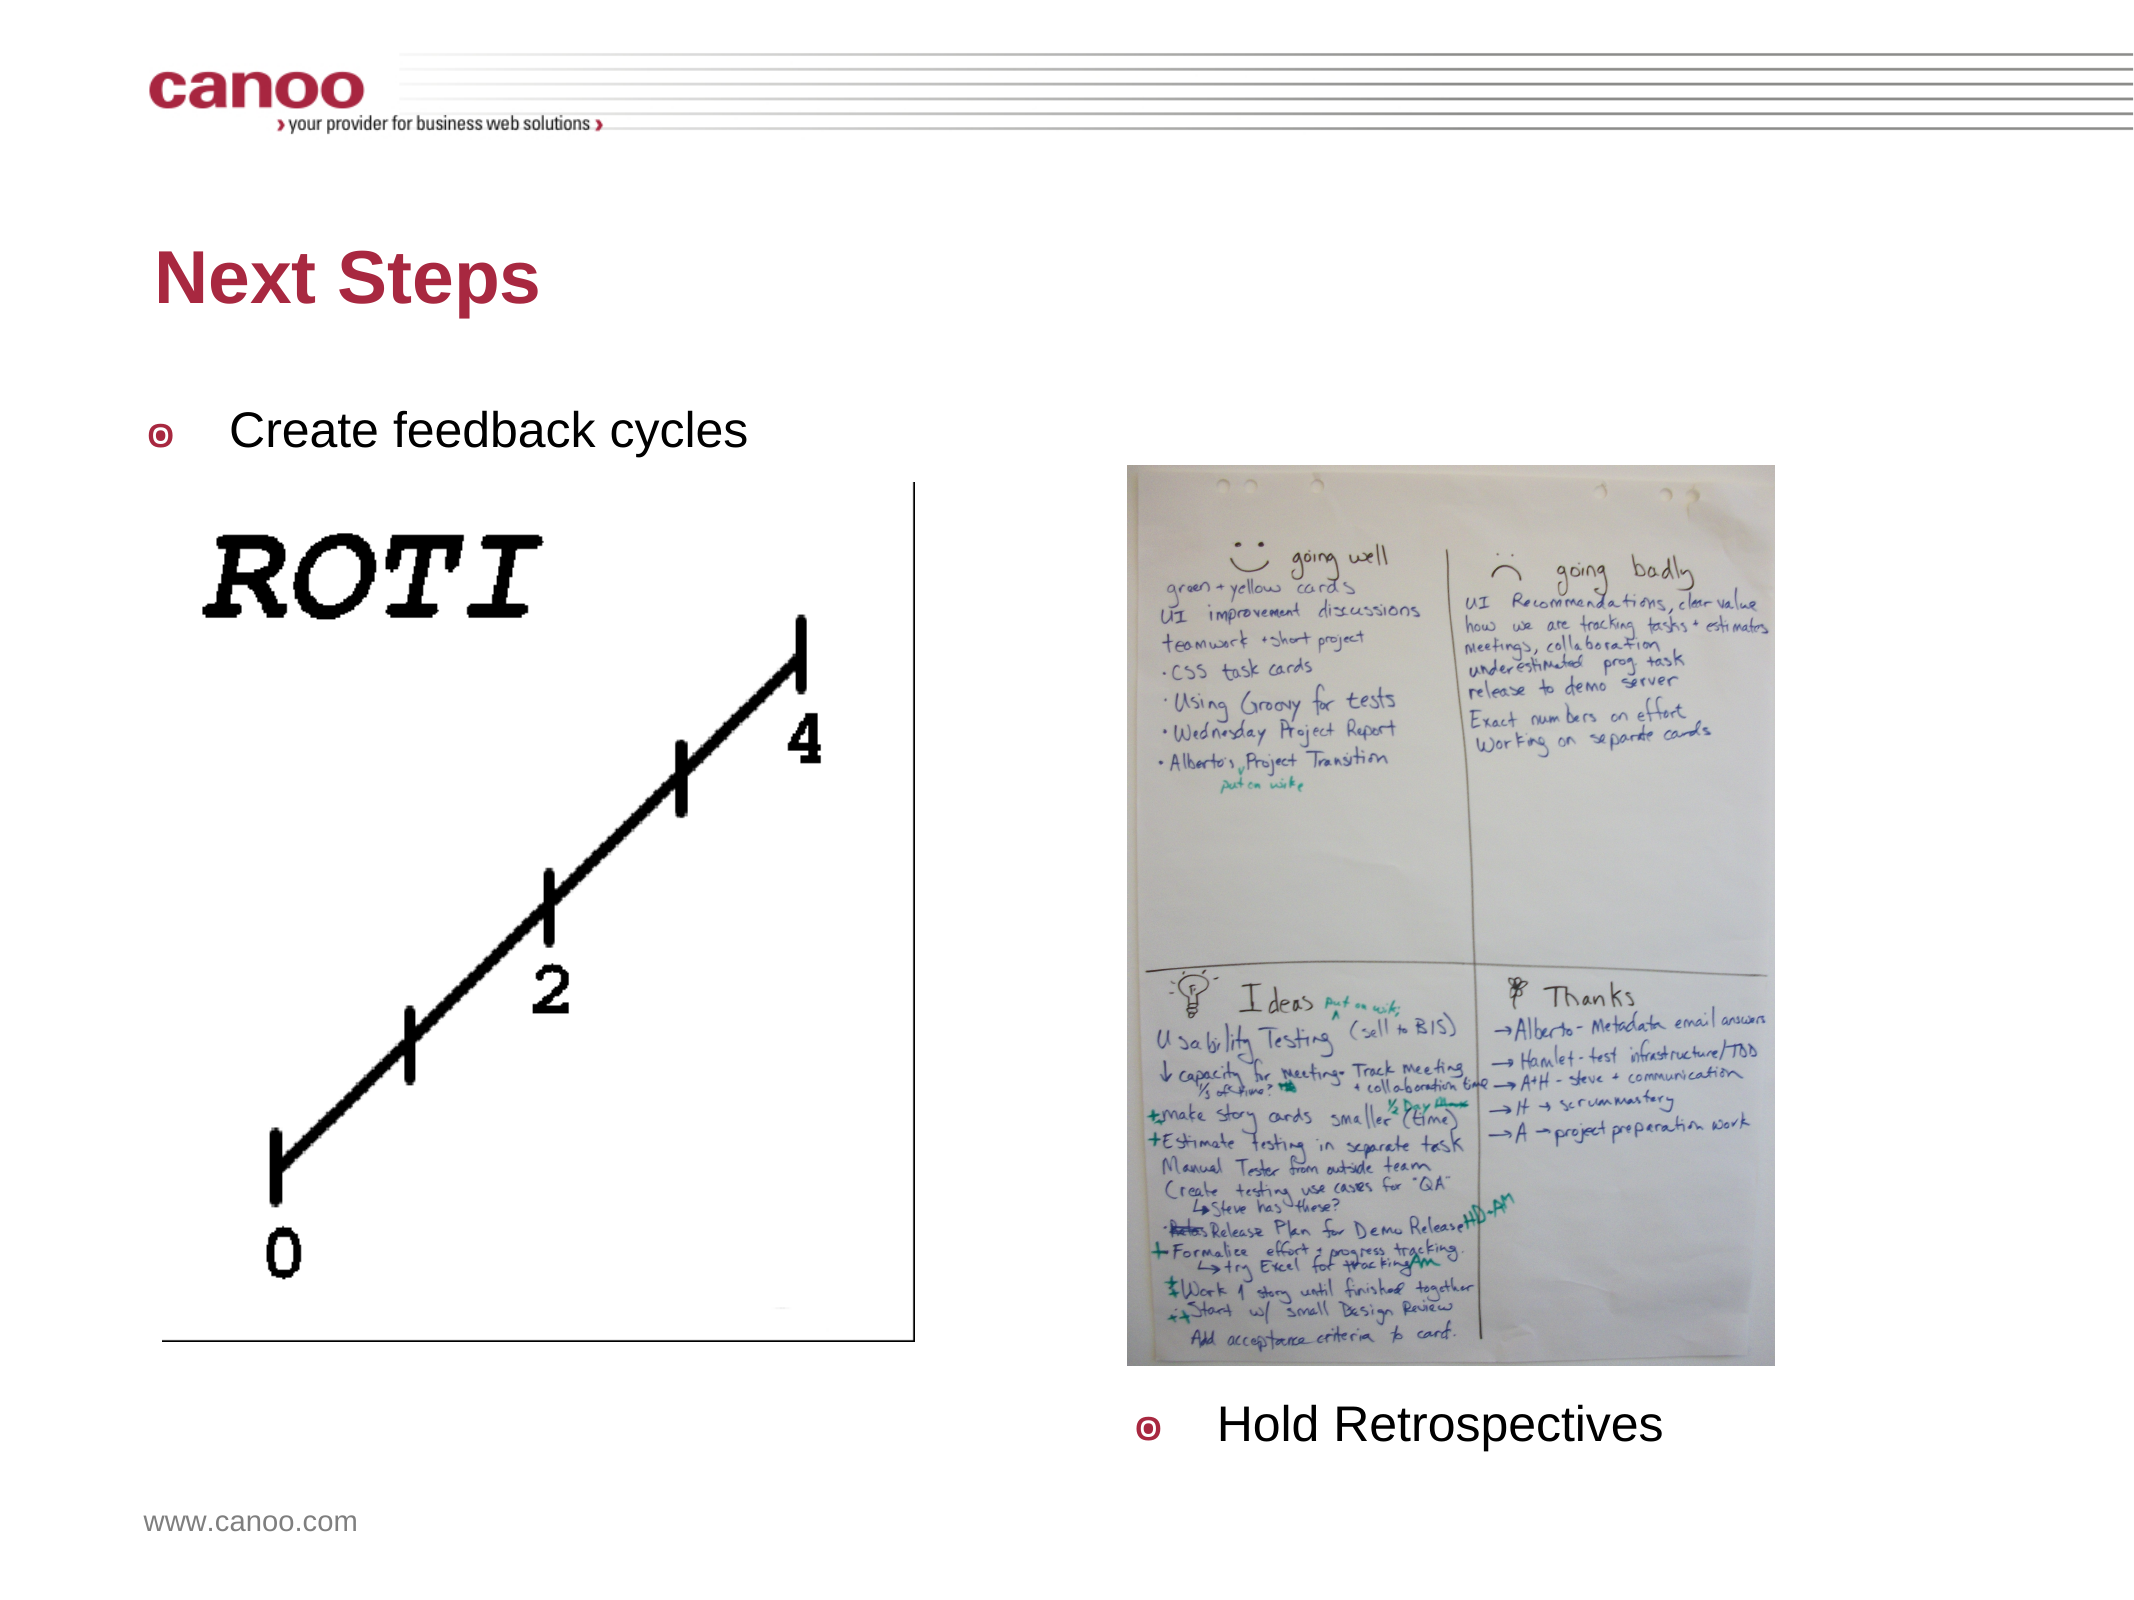

# Next Steps
Create feedback cycles
Hold Retrospectives